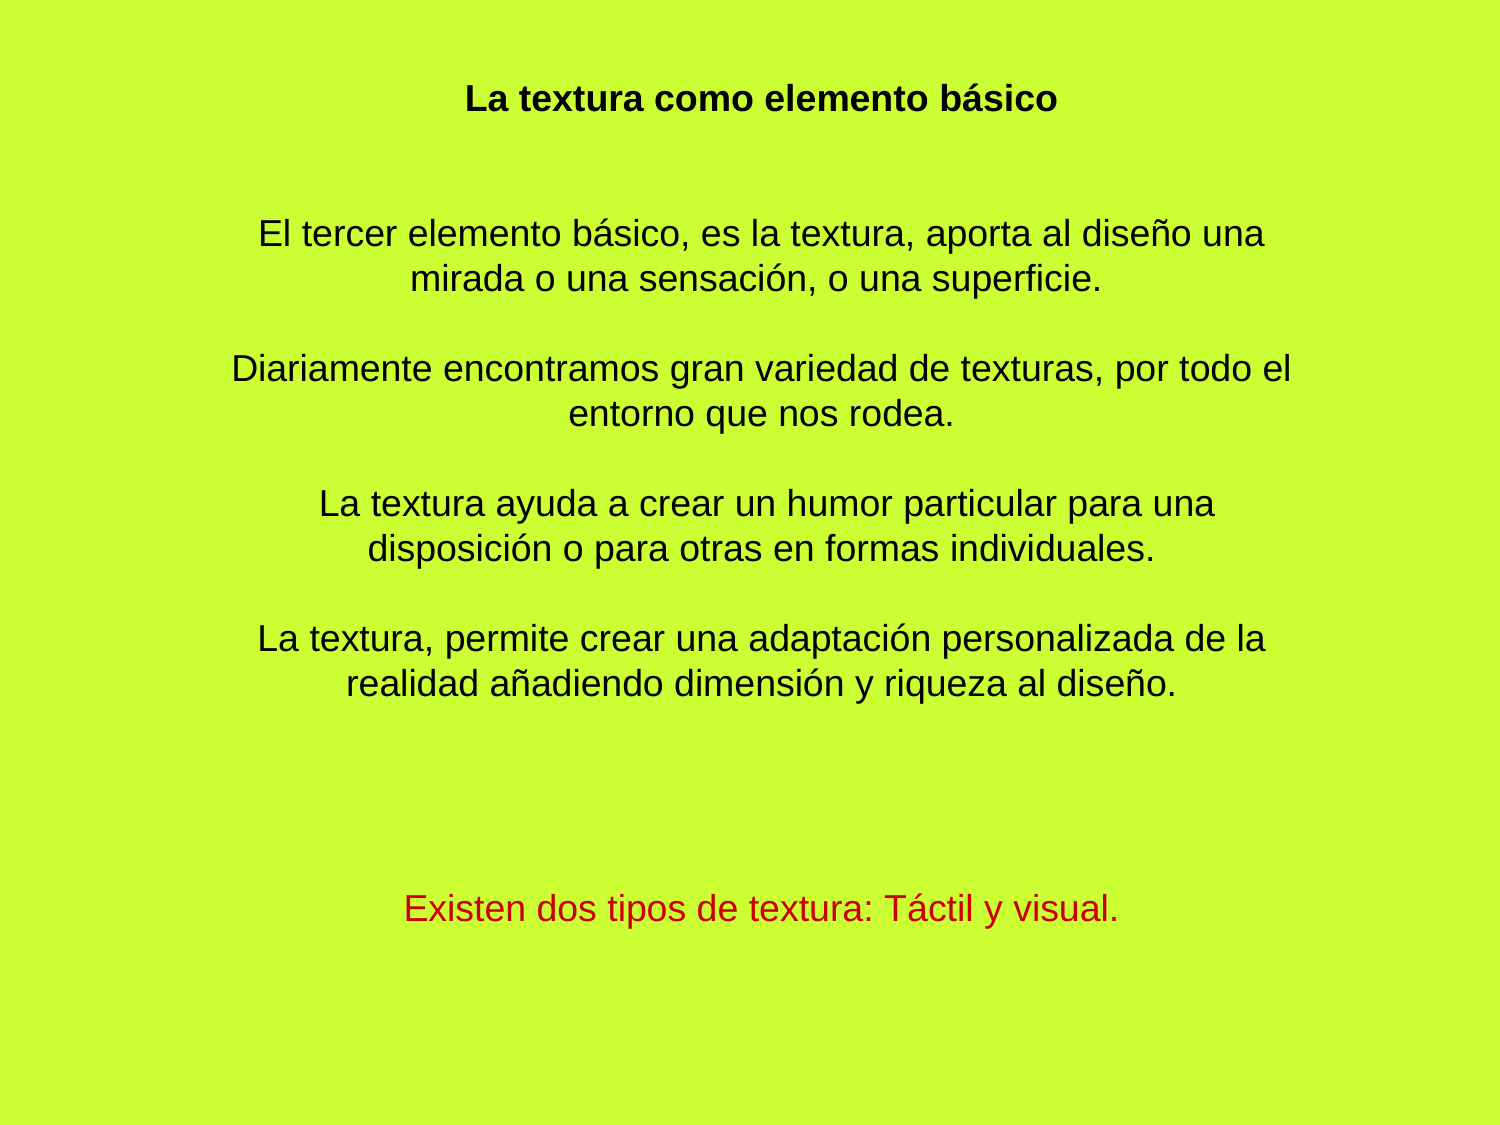

La textura como elemento básico
El tercer elemento básico, es la textura, aporta al diseño una mirada o una sensación, o una superficie.
Diariamente encontramos gran variedad de texturas, por todo el entorno que nos rodea.
 La textura ayuda a crear un humor particular para una disposición o para otras en formas individuales.
La textura, permite crear una adaptación personalizada de la realidad añadiendo dimensión y riqueza al diseño.
Existen dos tipos de textura: Táctil y visual.